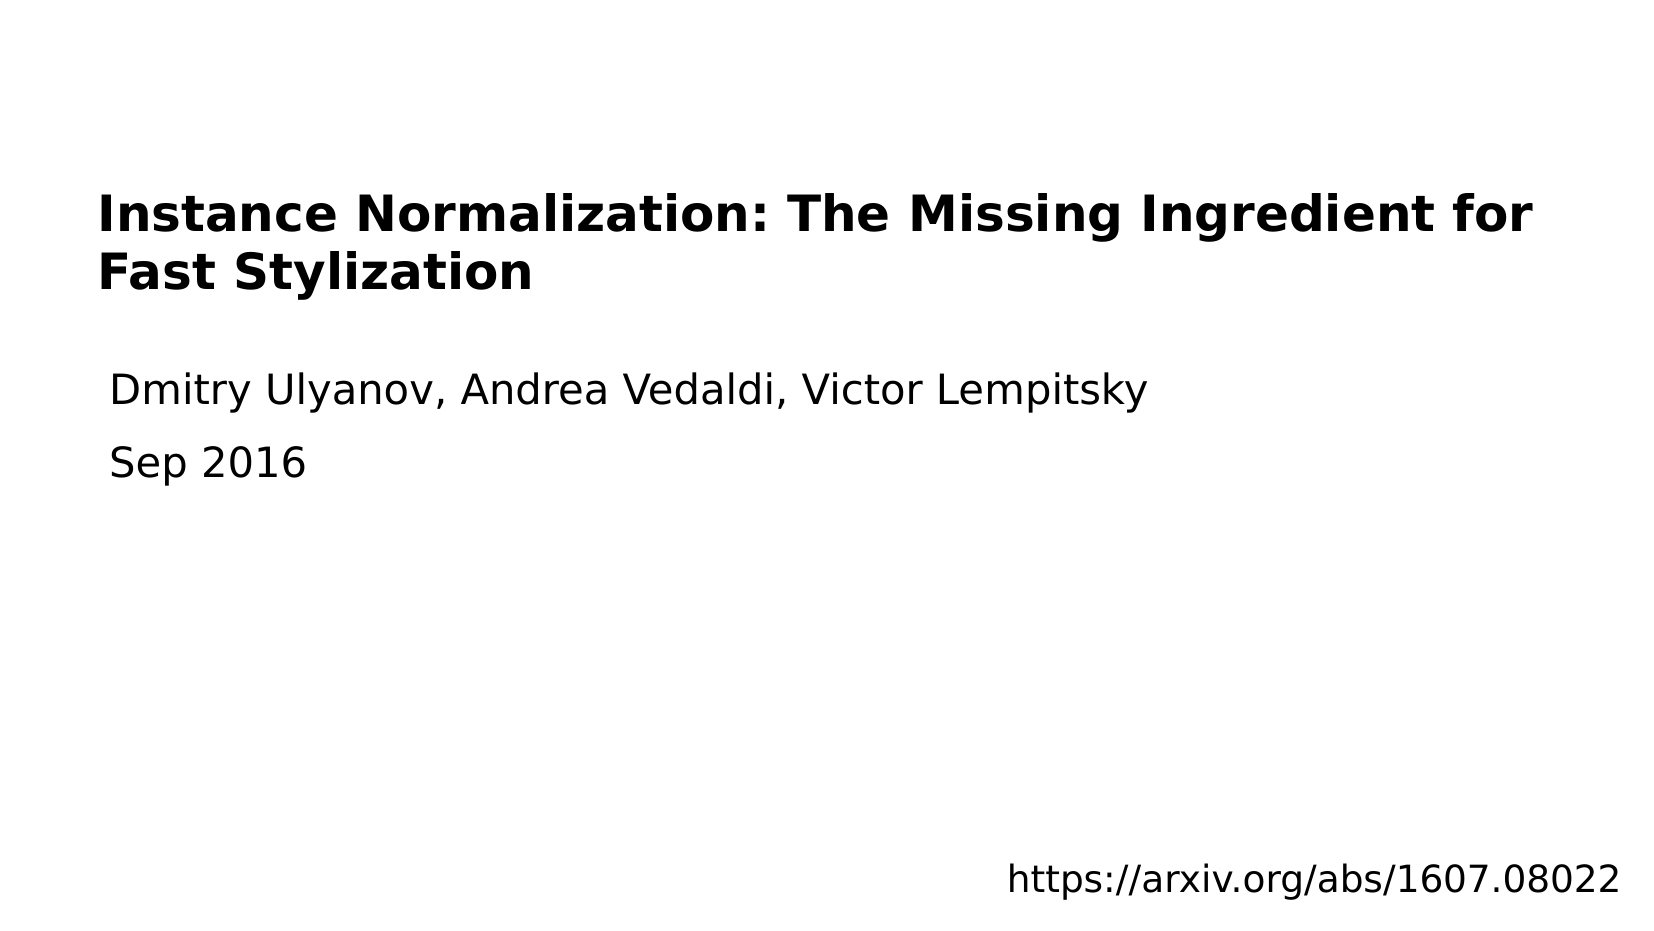

Instance Normalization: The Missing Ingredient for Fast Stylization
Dmitry Ulyanov, Andrea Vedaldi, Victor Lempitsky
Sep 2016
https://arxiv.org/abs/1607.08022